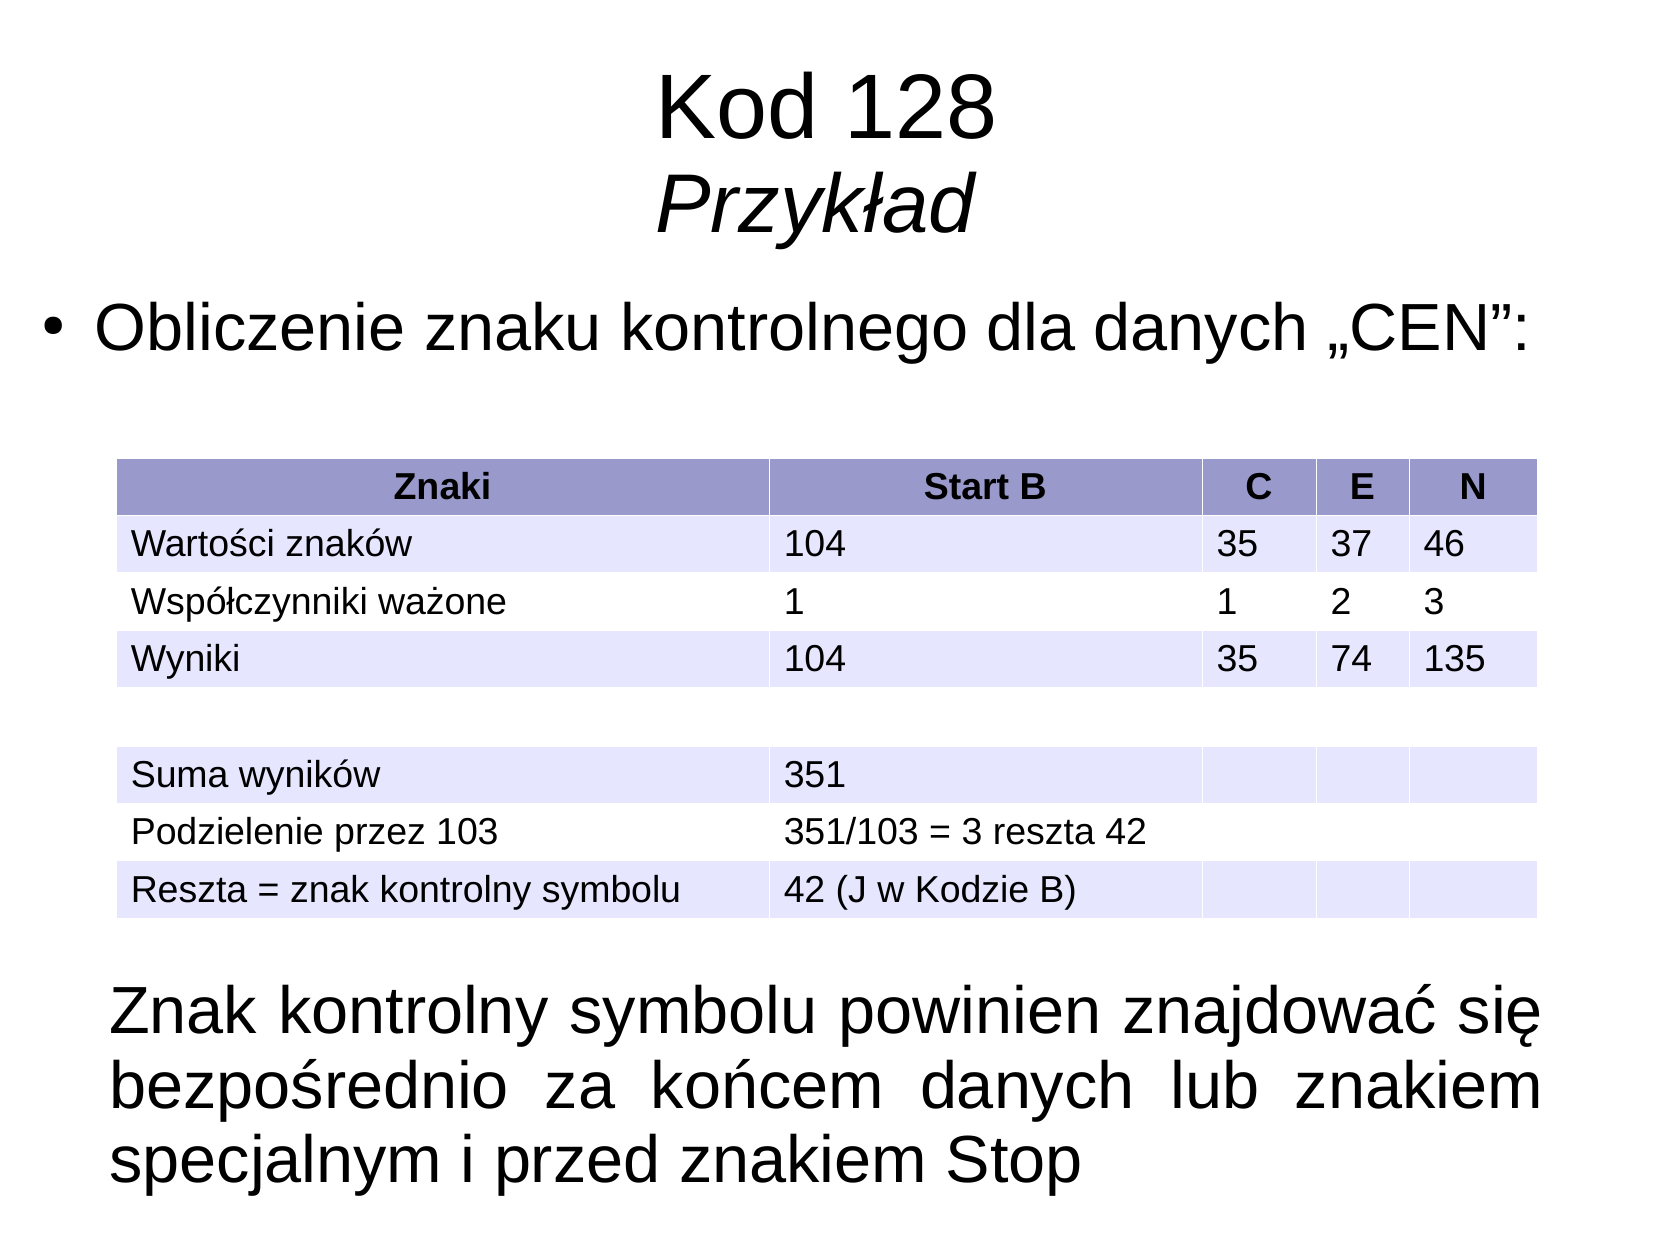

# Kod 128 Przykład
Obliczenie znaku kontrolnego dla danych „CEN”:
| Znaki | Start B | C | E | N |
| --- | --- | --- | --- | --- |
| Wartości znaków | 104 | 35 | 37 | 46 |
| Współczynniki ważone | 1 | 1 | 2 | 3 |
| Wyniki | 104 | 35 | 74 | 135 |
| | | | | |
| Suma wyników | 351 | | | |
| Podzielenie przez 103 | 351/103 = 3 reszta 42 | | | |
| Reszta = znak kontrolny symbolu | 42 (J w Kodzie B) | | | |
Znak kontrolny symbolu powinien znajdować się bezpośrednio za końcem danych lub znakiem specjalnym i przed znakiem Stop